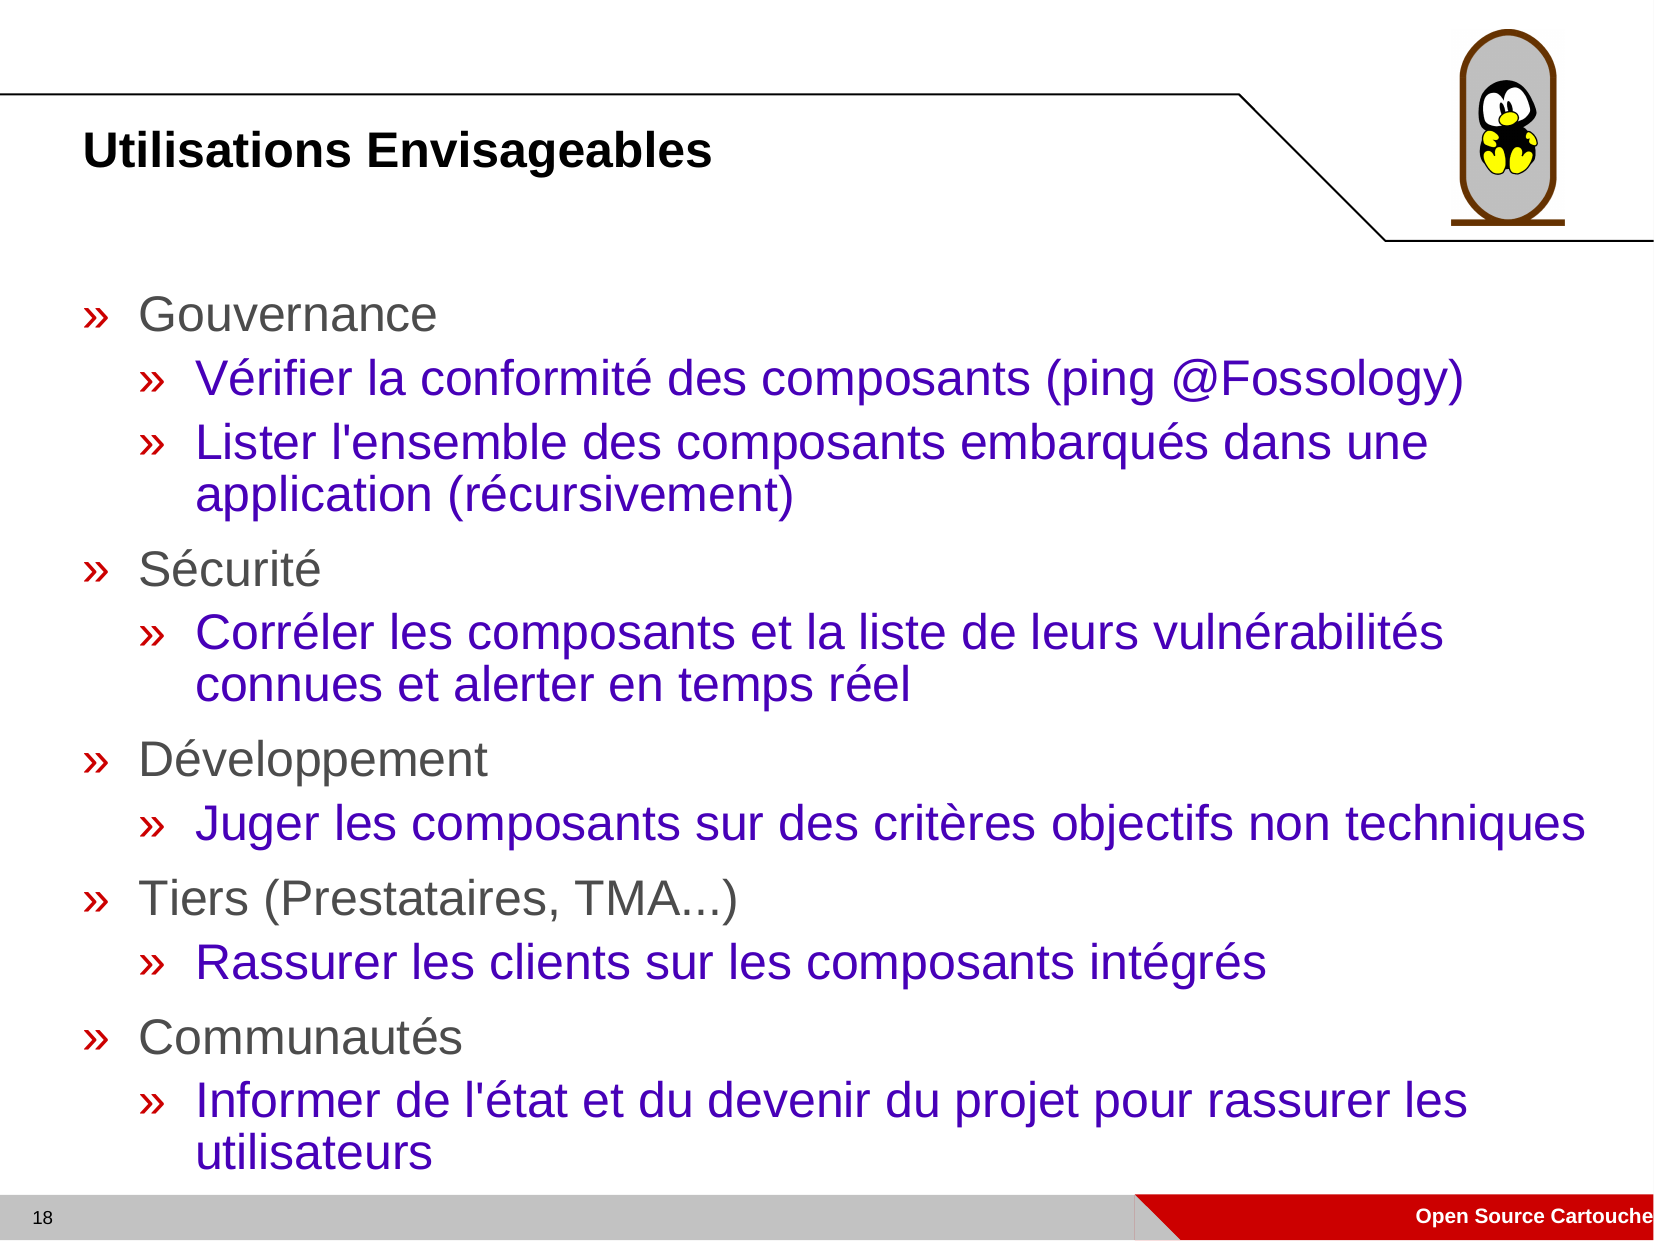

# Utilisations Envisageables
Gouvernance
Vérifier la conformité des composants (ping @Fossology)
Lister l'ensemble des composants embarqués dans une application (récursivement)
Sécurité
Corréler les composants et la liste de leurs vulnérabilités connues et alerter en temps réel
Développement
Juger les composants sur des critères objectifs non techniques
Tiers (Prestataires, TMA...)
Rassurer les clients sur les composants intégrés
Communautés
Informer de l'état et du devenir du projet pour rassurer les utilisateurs